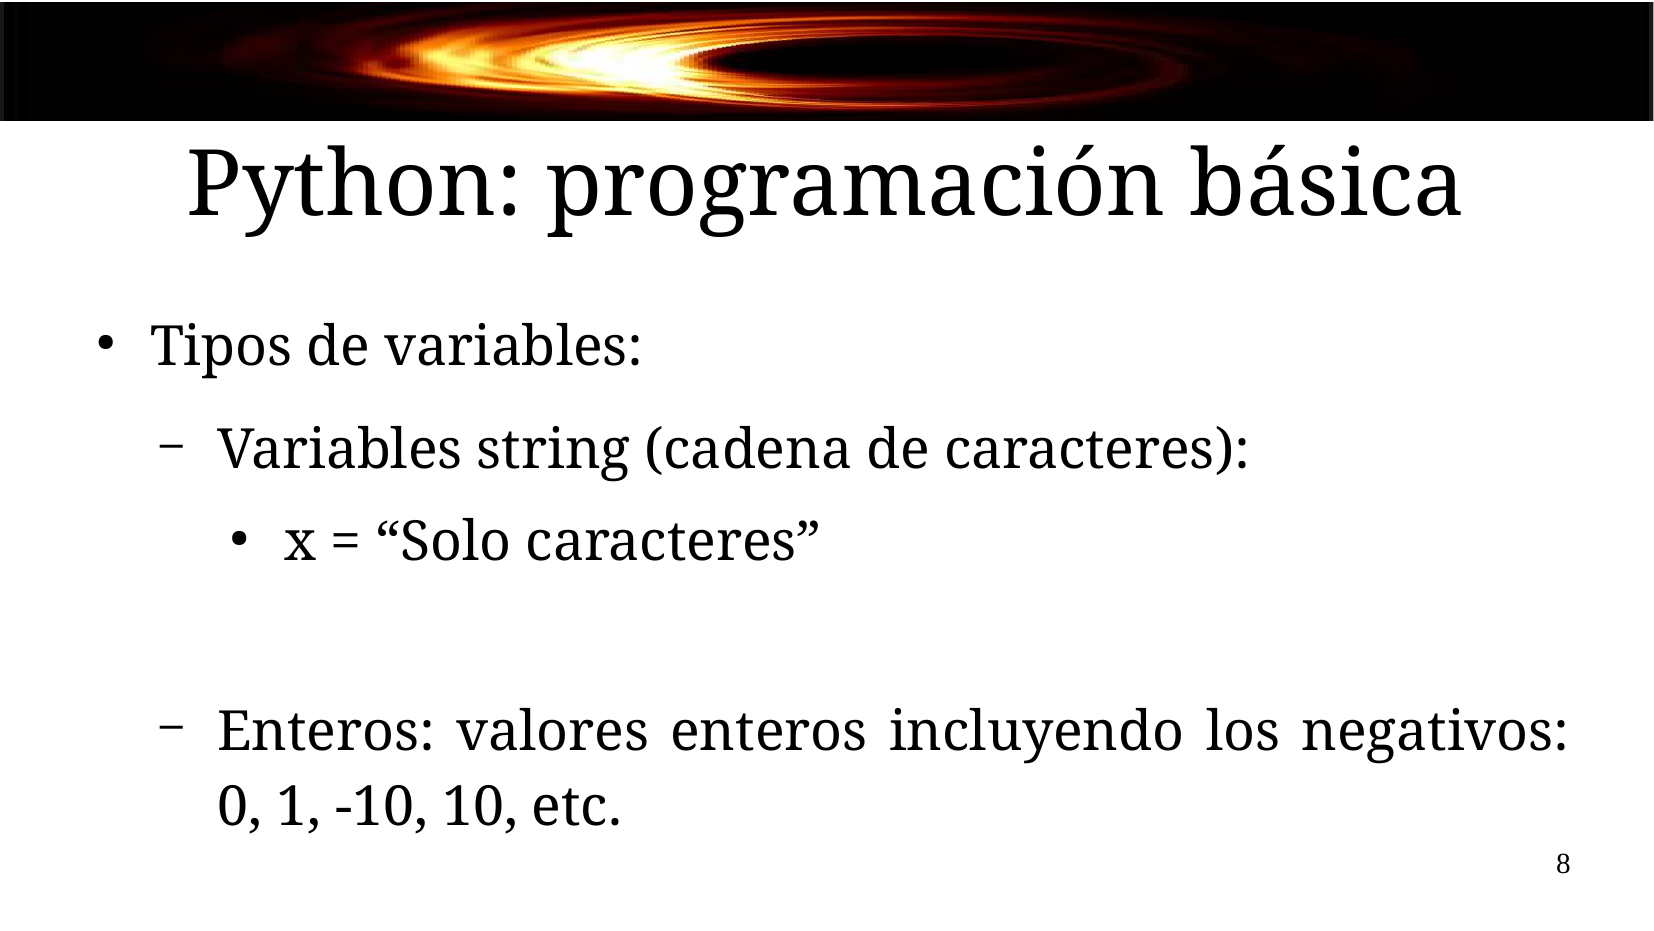

# Python: programación básica
Tipos de variables:
Variables string (cadena de caracteres):
x = “Solo caracteres”
Enteros: valores enteros incluyendo los negativos: 0, 1, -10, 10, etc.
8